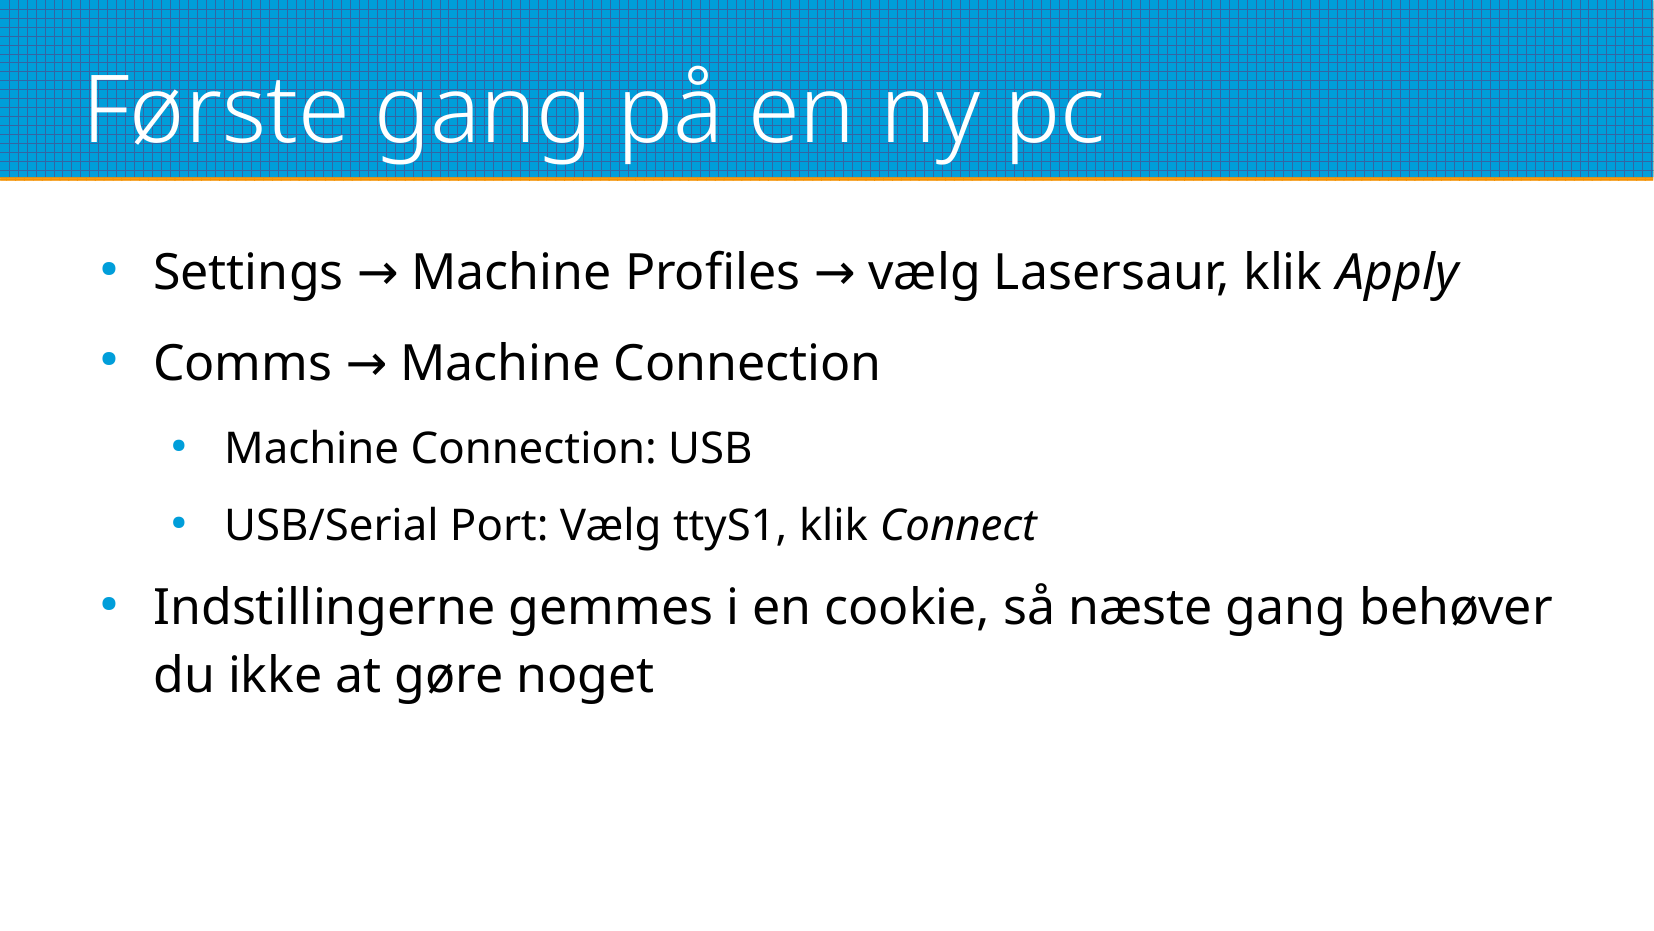

# Første gang på en ny pc
Settings → Machine Profiles → vælg Lasersaur, klik Apply
Comms → Machine Connection
Machine Connection: USB
USB/Serial Port: Vælg ttyS1, klik Connect
Indstillingerne gemmes i en cookie, så næste gang behøver du ikke at gøre noget